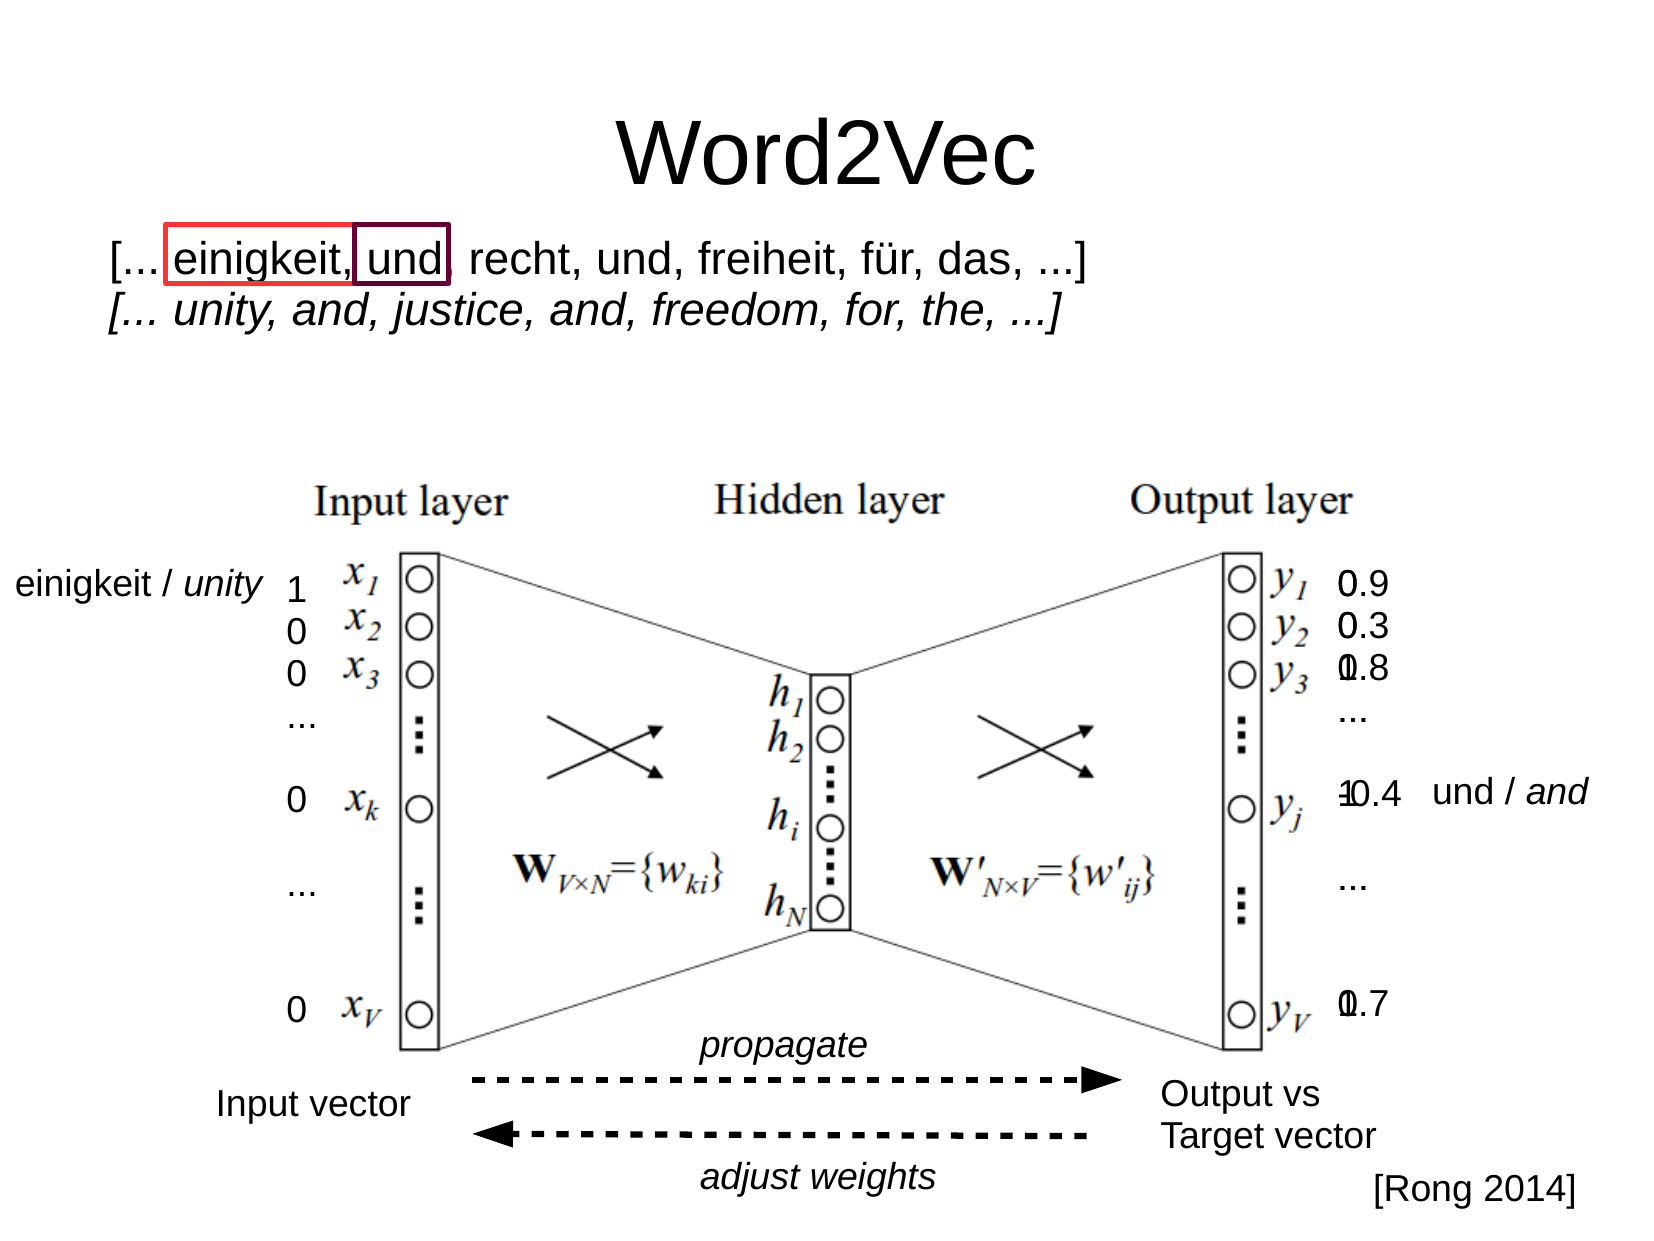

# Word2Vec
[... einigkeit, und, recht, und, freiheit, für, das, ...]
[... unity, and, justice, and, freedom, for, the, ...]
einigkeit / unity
0
0
0
...
1
...
0
0.9
0.3
1.8
...
-0.4
...
1.7
1
0
0
...
0
...
0
und / and
propagate
Output vs Target vector
Input vector
adjust weights
[Rong 2014]